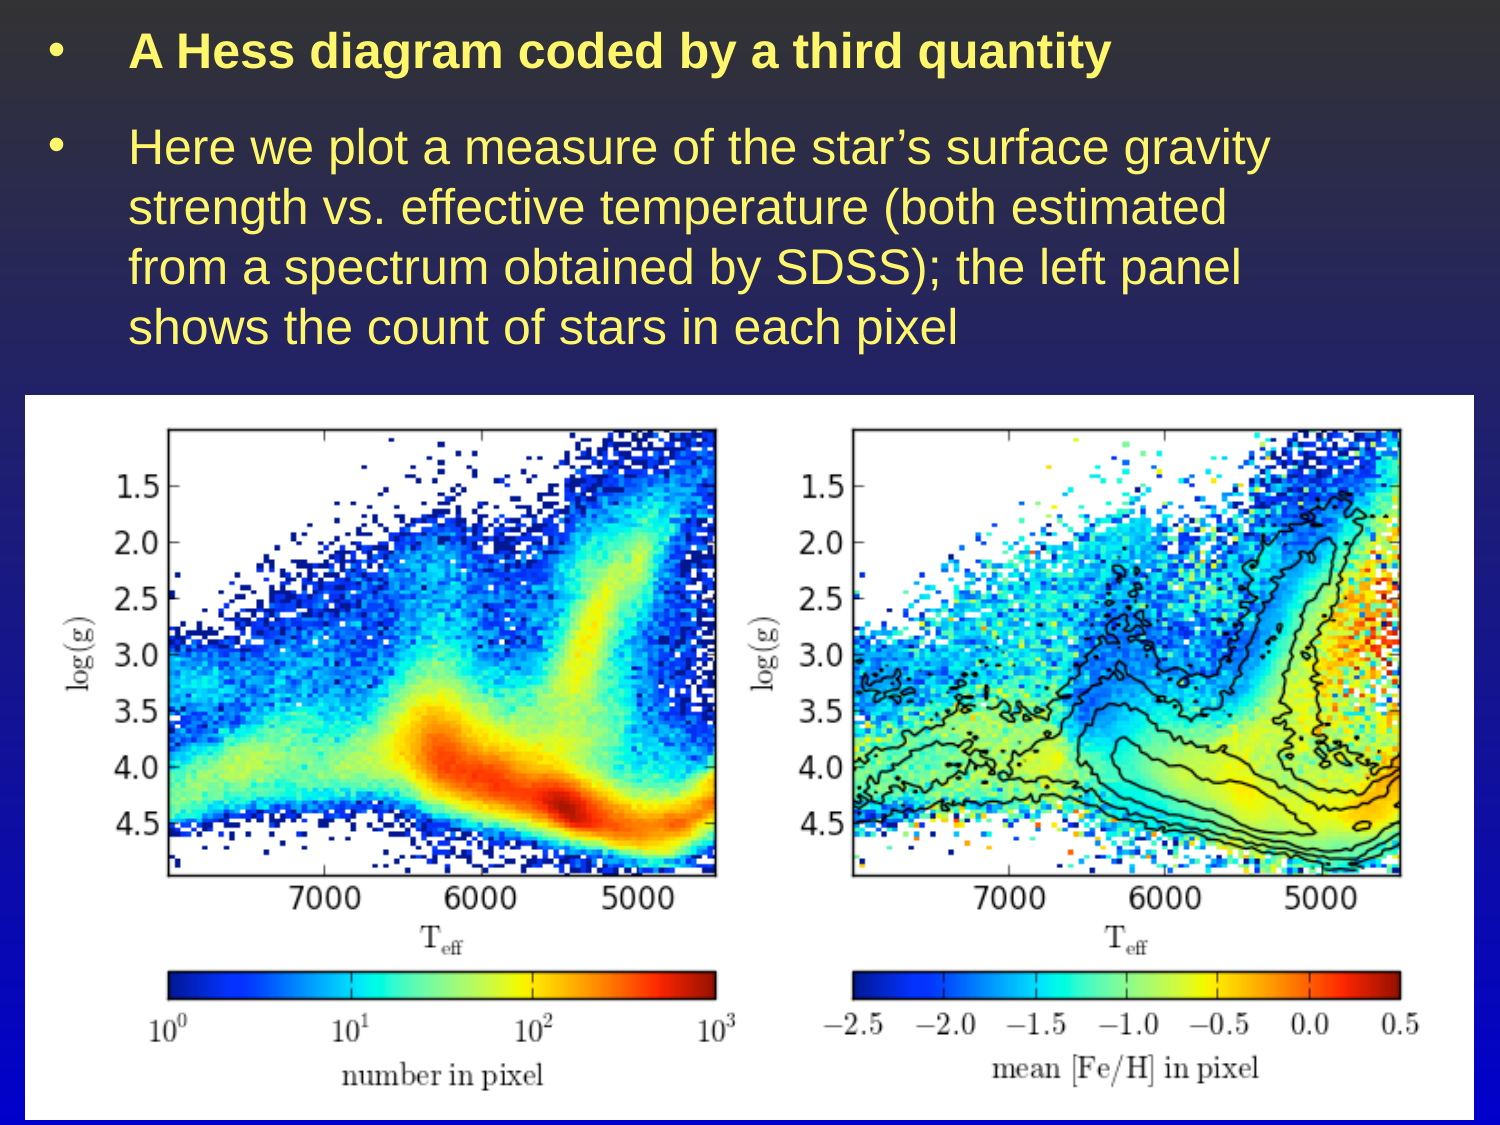

# A Hess diagram coded by a third quantity
Here we plot a measure of the star’s surface gravity strength vs. effective temperature (both estimated from a spectrum obtained by SDSS); the left panel shows the count of stars in each pixel